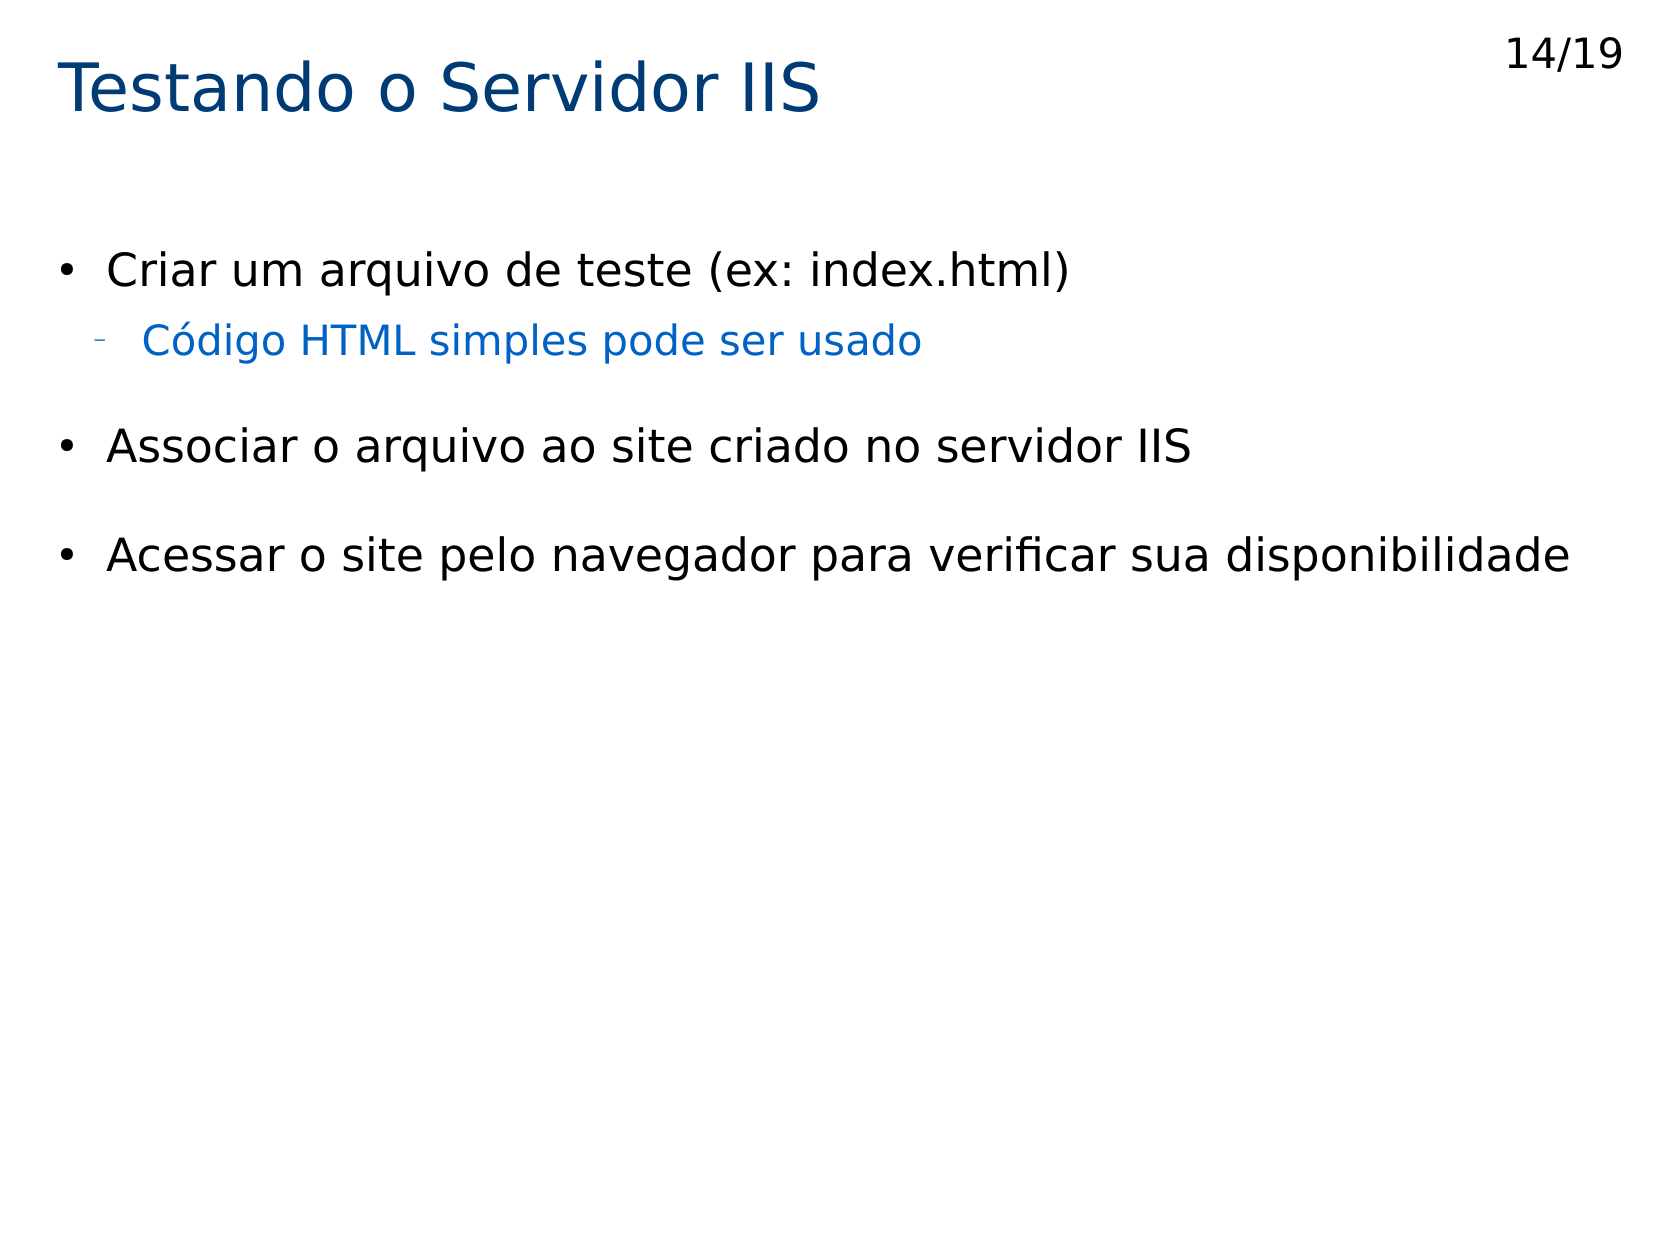

# Testando o Servidor IIS
14
Criar um arquivo de teste (ex: index.html)
Código HTML simples pode ser usado
Associar o arquivo ao site criado no servidor IIS
Acessar o site pelo navegador para verificar sua disponibilidade